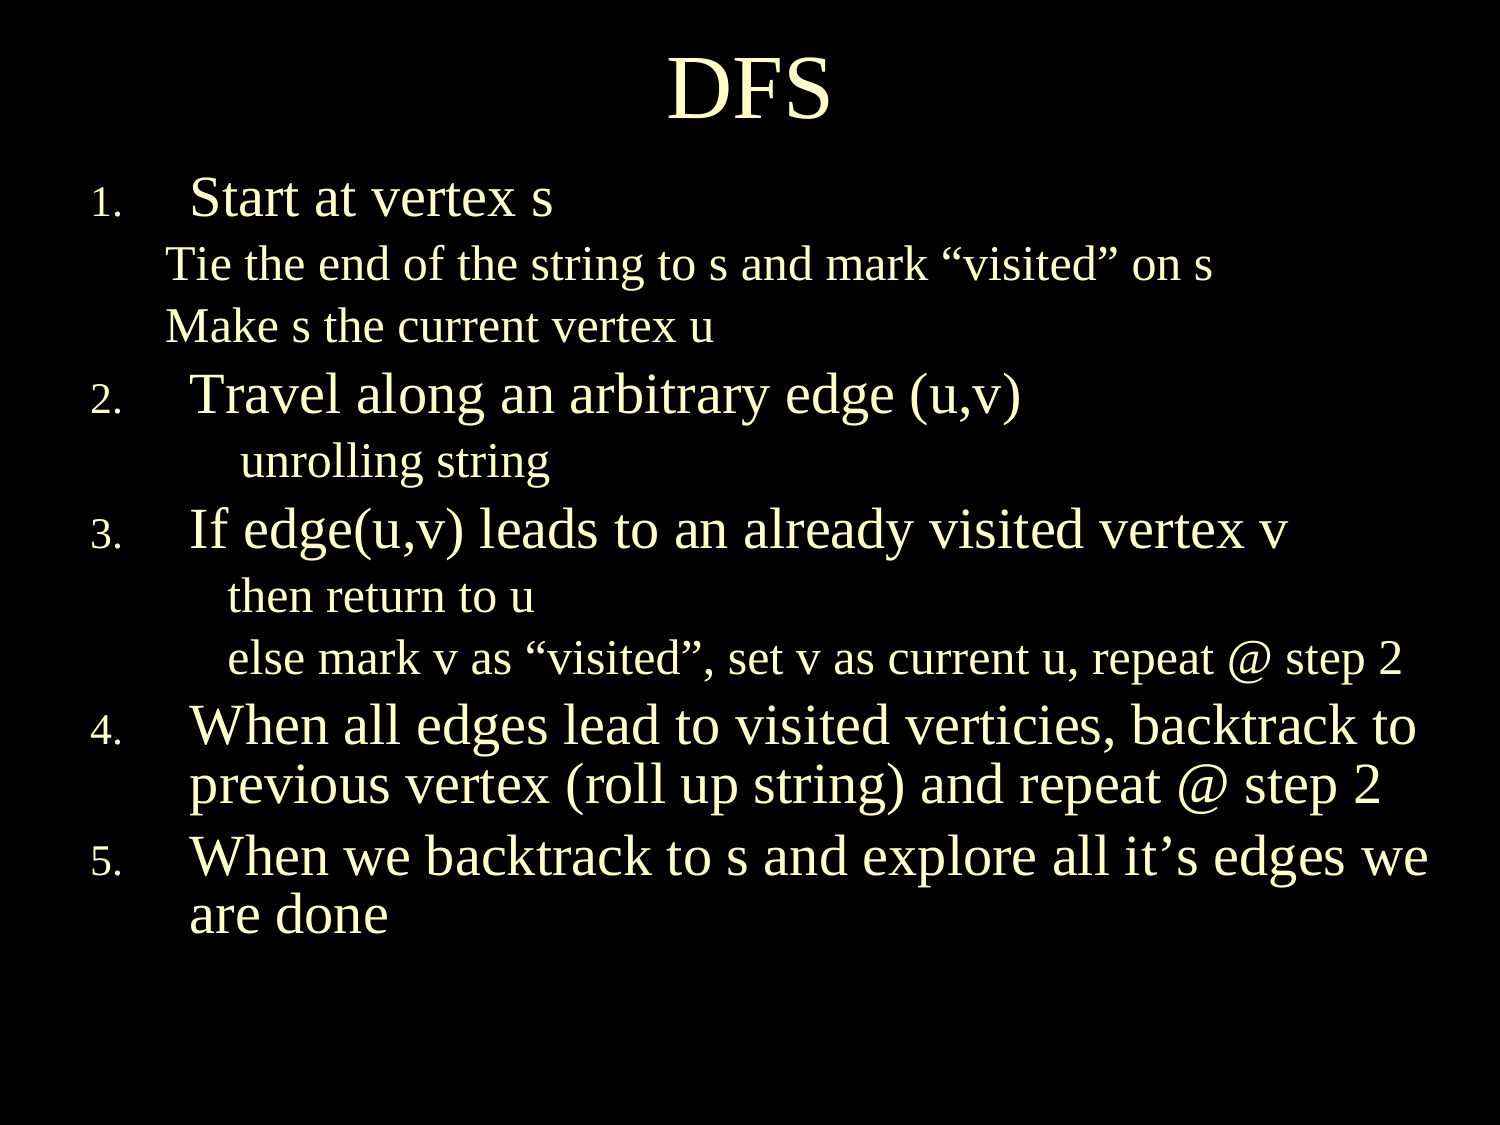

# DFS
Start at vertex s
Tie the end of the string to s and mark “visited” on s
Make s the current vertex u
Travel along an arbitrary edge (u,v)
 unrolling string
If edge(u,v) leads to an already visited vertex v
 then return to u
 else mark v as “visited”, set v as current u, repeat @ step 2
When all edges lead to visited verticies, backtrack to previous vertex (roll up string) and repeat @ step 2
When we backtrack to s and explore all it’s edges we are done